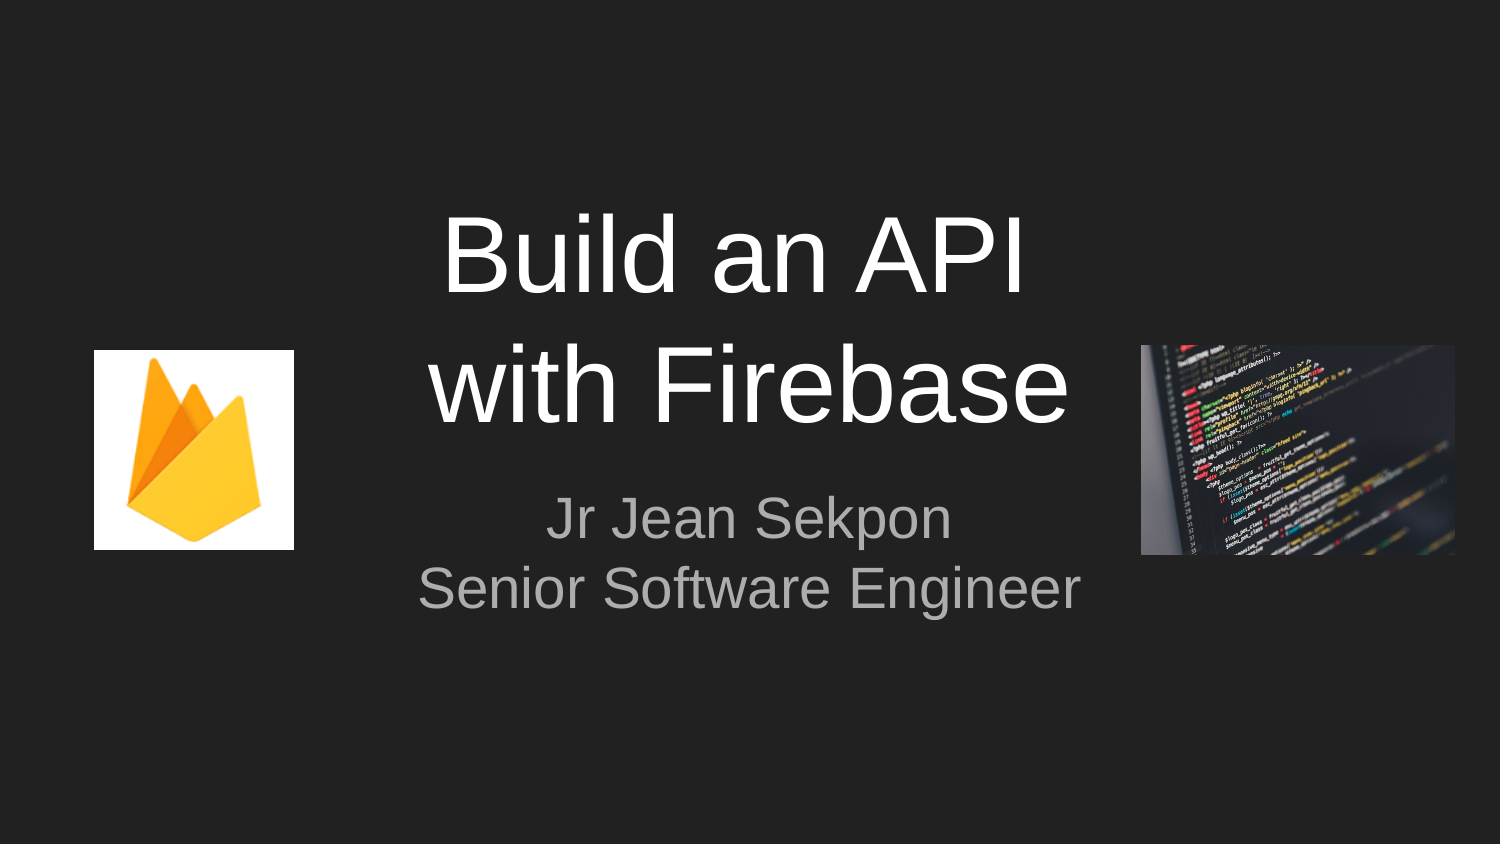

# Build an API with Firebase
Jr Jean Sekpon
Senior Software Engineer